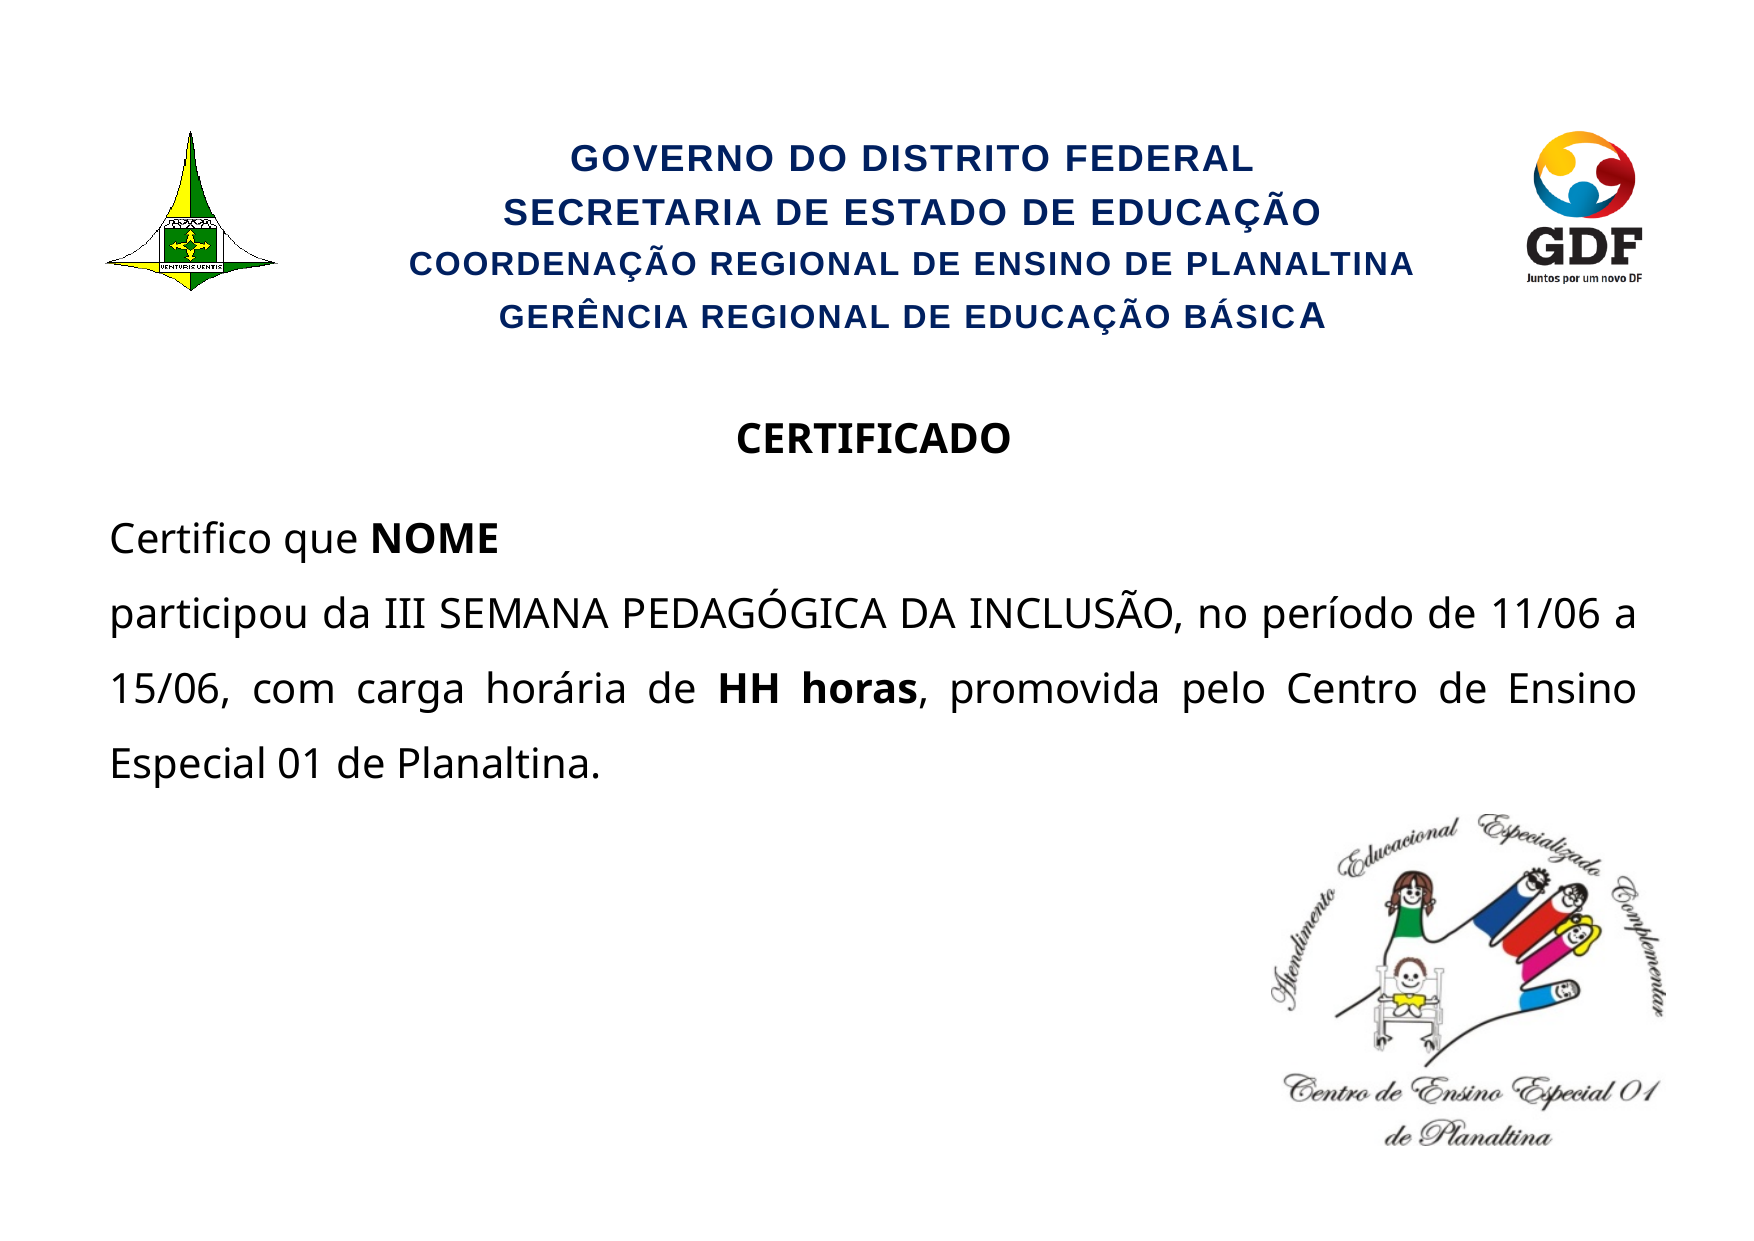

| | GOVERNO DO DISTRITO FEDERAL SECRETARIA DE ESTADO DE EDUCAÇÃO COORDENAÇÃO REGIONAL DE ENSINO DE PLANALTINA GERÊNCIA REGIONAL DE EDUCAÇÃO BÁSICA | |
| --- | --- | --- |
CERTIFICADO
Certifico que NOME
participou da III SEMANA PEDAGÓGICA DA INCLUSÃO, no período de 11/06 a 15/06, com carga horária de HH horas, promovida pelo Centro de Ensino Especial 01 de Planaltina.